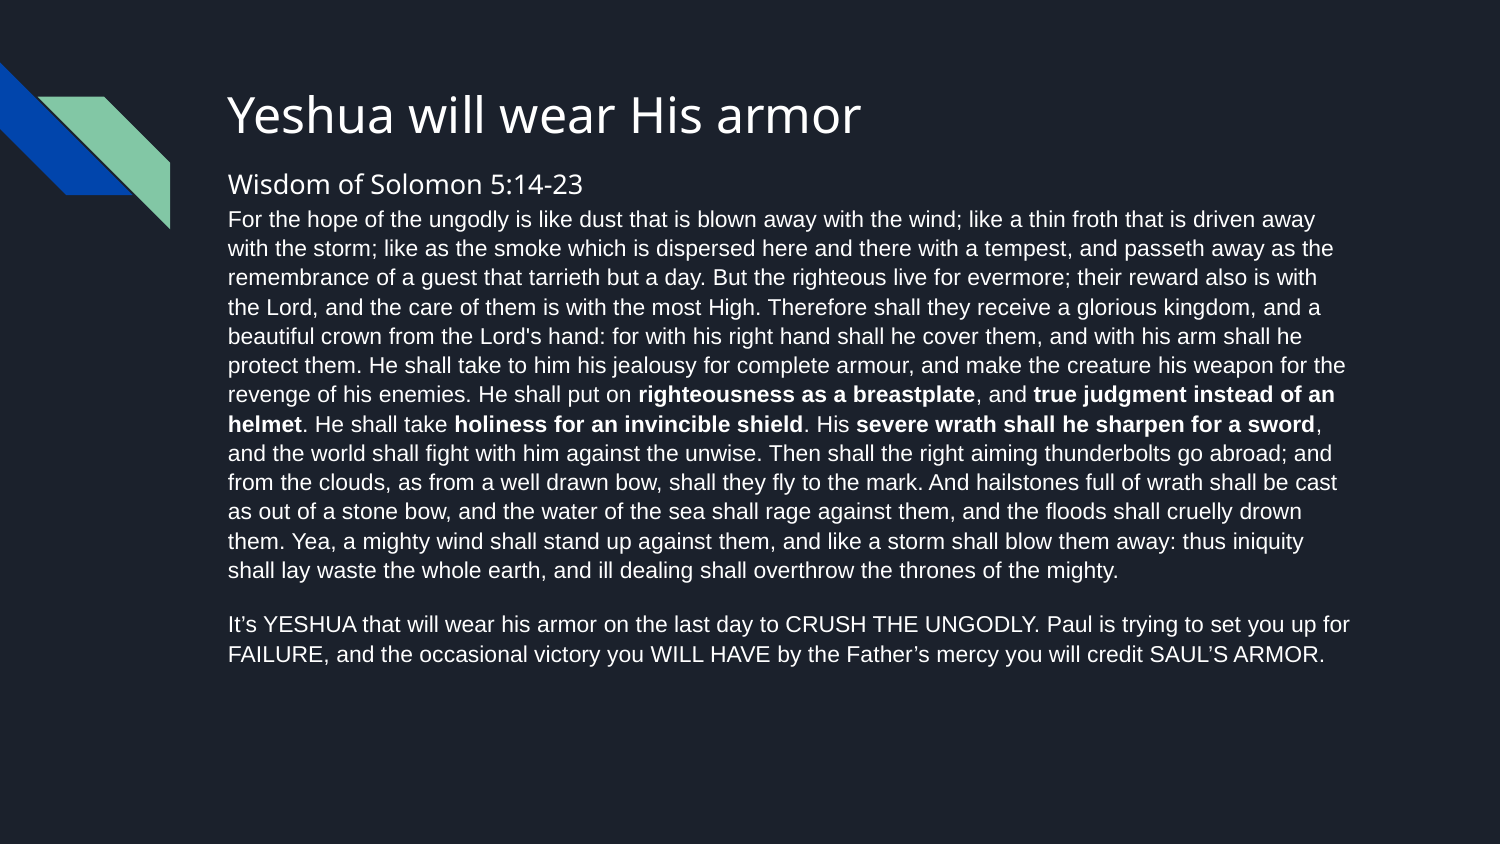

# Yeshua will wear His armor
Wisdom of Solomon 5:14-23
For the hope of the ungodly is like dust that is blown away with the wind; like a thin froth that is driven away with the storm; like as the smoke which is dispersed here and there with a tempest, and passeth away as the remembrance of a guest that tarrieth but a day. But the righteous live for evermore; their reward also is with the Lord, and the care of them is with the most High. Therefore shall they receive a glorious kingdom, and a beautiful crown from the Lord's hand: for with his right hand shall he cover them, and with his arm shall he protect them. He shall take to him his jealousy for complete armour, and make the creature his weapon for the revenge of his enemies. He shall put on righteousness as a breastplate, and true judgment instead of an helmet. He shall take holiness for an invincible shield. His severe wrath shall he sharpen for a sword, and the world shall fight with him against the unwise. Then shall the right aiming thunderbolts go abroad; and from the clouds, as from a well drawn bow, shall they fly to the mark. And hailstones full of wrath shall be cast as out of a stone bow, and the water of the sea shall rage against them, and the floods shall cruelly drown them. Yea, a mighty wind shall stand up against them, and like a storm shall blow them away: thus iniquity shall lay waste the whole earth, and ill dealing shall overthrow the thrones of the mighty.
It’s YESHUA that will wear his armor on the last day to CRUSH THE UNGODLY. Paul is trying to set you up for FAILURE, and the occasional victory you WILL HAVE by the Father’s mercy you will credit SAUL’S ARMOR.